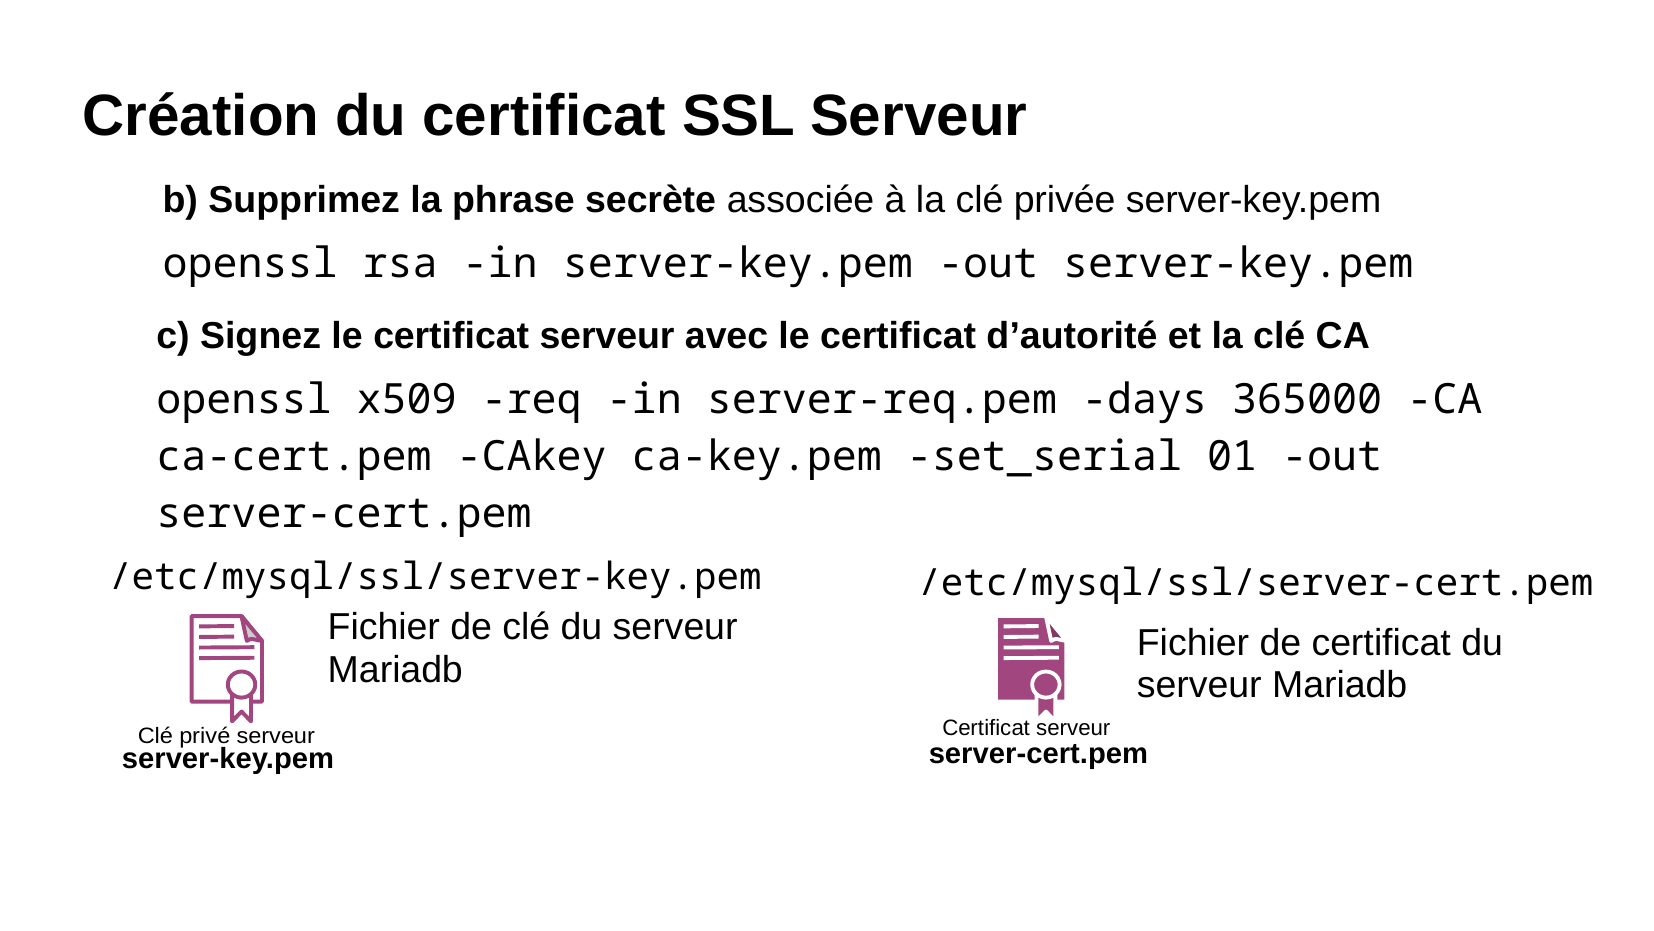

# Création du certificat SSL Serveur
b) Supprimez la phrase secrète associée à la clé privée server-key.pem
openssl rsa -in server-key.pem -out server-key.pem
c) Signez le certificat serveur avec le certificat d’autorité et la clé CA
openssl x509 -req -in server-req.pem -days 365000 -CA ca-cert.pem -CAkey ca-key.pem -set_serial 01 -out server-cert.pem
/etc/mysql/ssl/server-key.pem
Fichier de clé du serveur Mariadb
/etc/mysql/ssl/server-cert.pem
Fichier de certificat du serveur Mariadb
Certificat serveur
server-cert.pem
server-key.pem